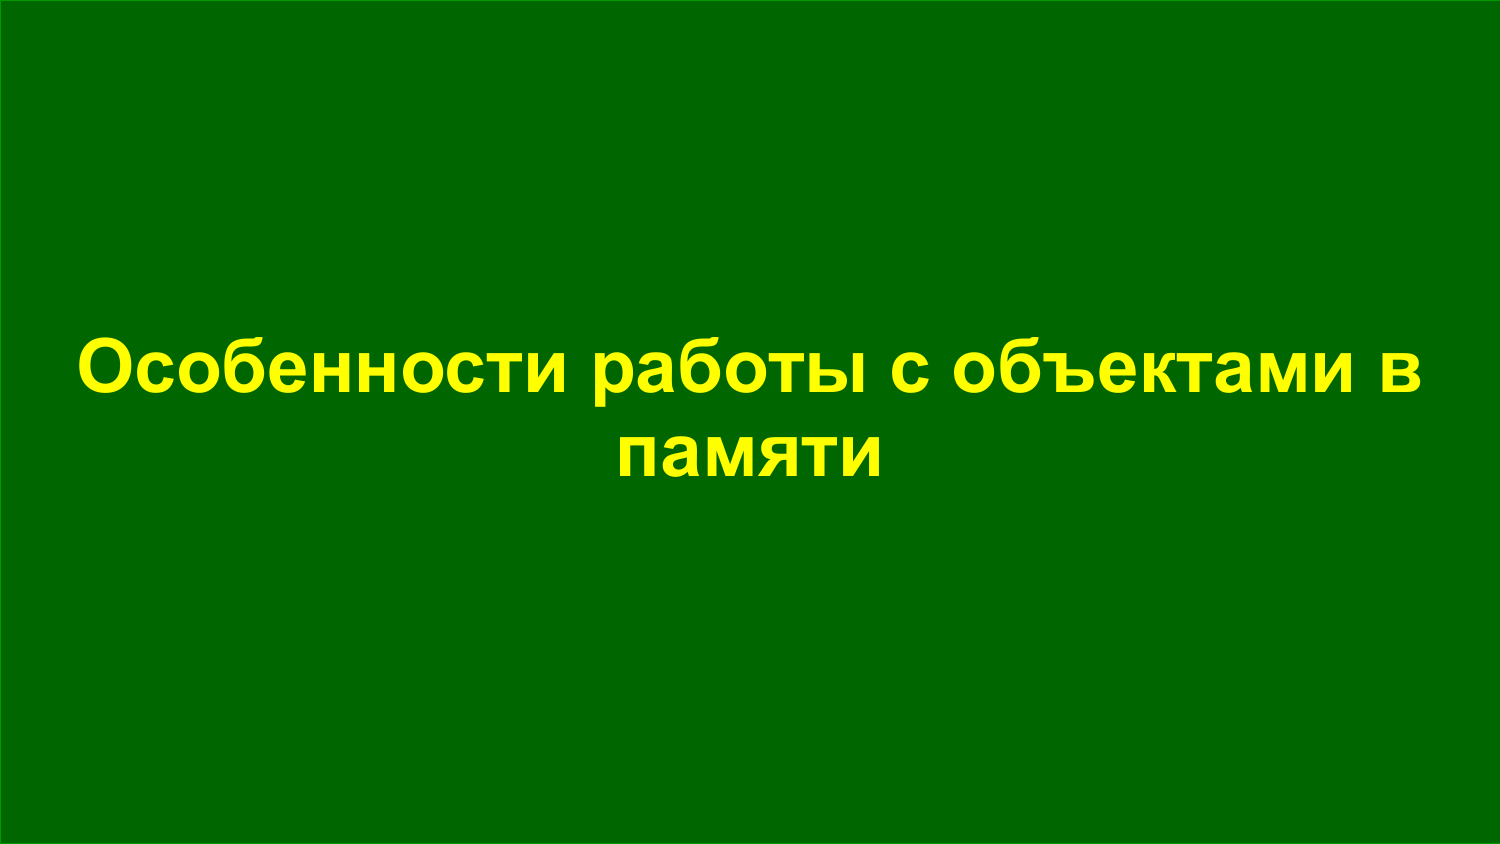

# Особенности работы с объектами в памяти